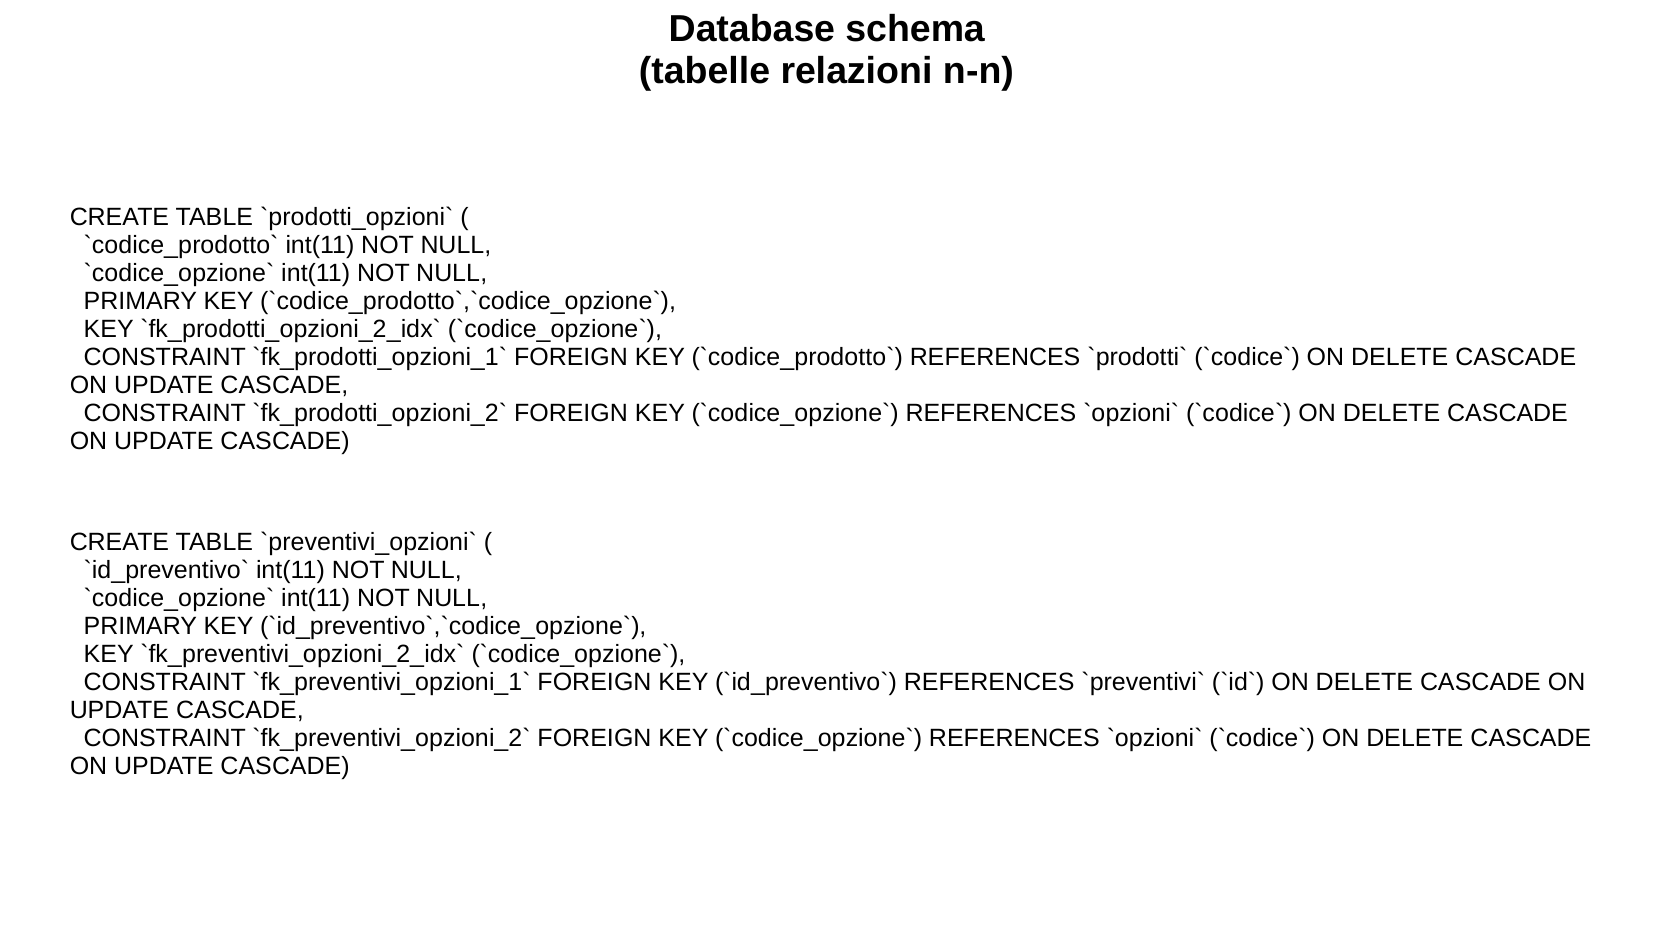

Database schema
(tabelle relazioni n-n)
CREATE TABLE `prodotti_opzioni` (
 `codice_prodotto` int(11) NOT NULL,
 `codice_opzione` int(11) NOT NULL,
 PRIMARY KEY (`codice_prodotto`,`codice_opzione`),
 KEY `fk_prodotti_opzioni_2_idx` (`codice_opzione`),
 CONSTRAINT `fk_prodotti_opzioni_1` FOREIGN KEY (`codice_prodotto`) REFERENCES `prodotti` (`codice`) ON DELETE CASCADE ON UPDATE CASCADE,
 CONSTRAINT `fk_prodotti_opzioni_2` FOREIGN KEY (`codice_opzione`) REFERENCES `opzioni` (`codice`) ON DELETE CASCADE ON UPDATE CASCADE)
CREATE TABLE `preventivi_opzioni` (
 `id_preventivo` int(11) NOT NULL,
 `codice_opzione` int(11) NOT NULL,
 PRIMARY KEY (`id_preventivo`,`codice_opzione`),
 KEY `fk_preventivi_opzioni_2_idx` (`codice_opzione`),
 CONSTRAINT `fk_preventivi_opzioni_1` FOREIGN KEY (`id_preventivo`) REFERENCES `preventivi` (`id`) ON DELETE CASCADE ON UPDATE CASCADE,
 CONSTRAINT `fk_preventivi_opzioni_2` FOREIGN KEY (`codice_opzione`) REFERENCES `opzioni` (`codice`) ON DELETE CASCADE ON UPDATE CASCADE)